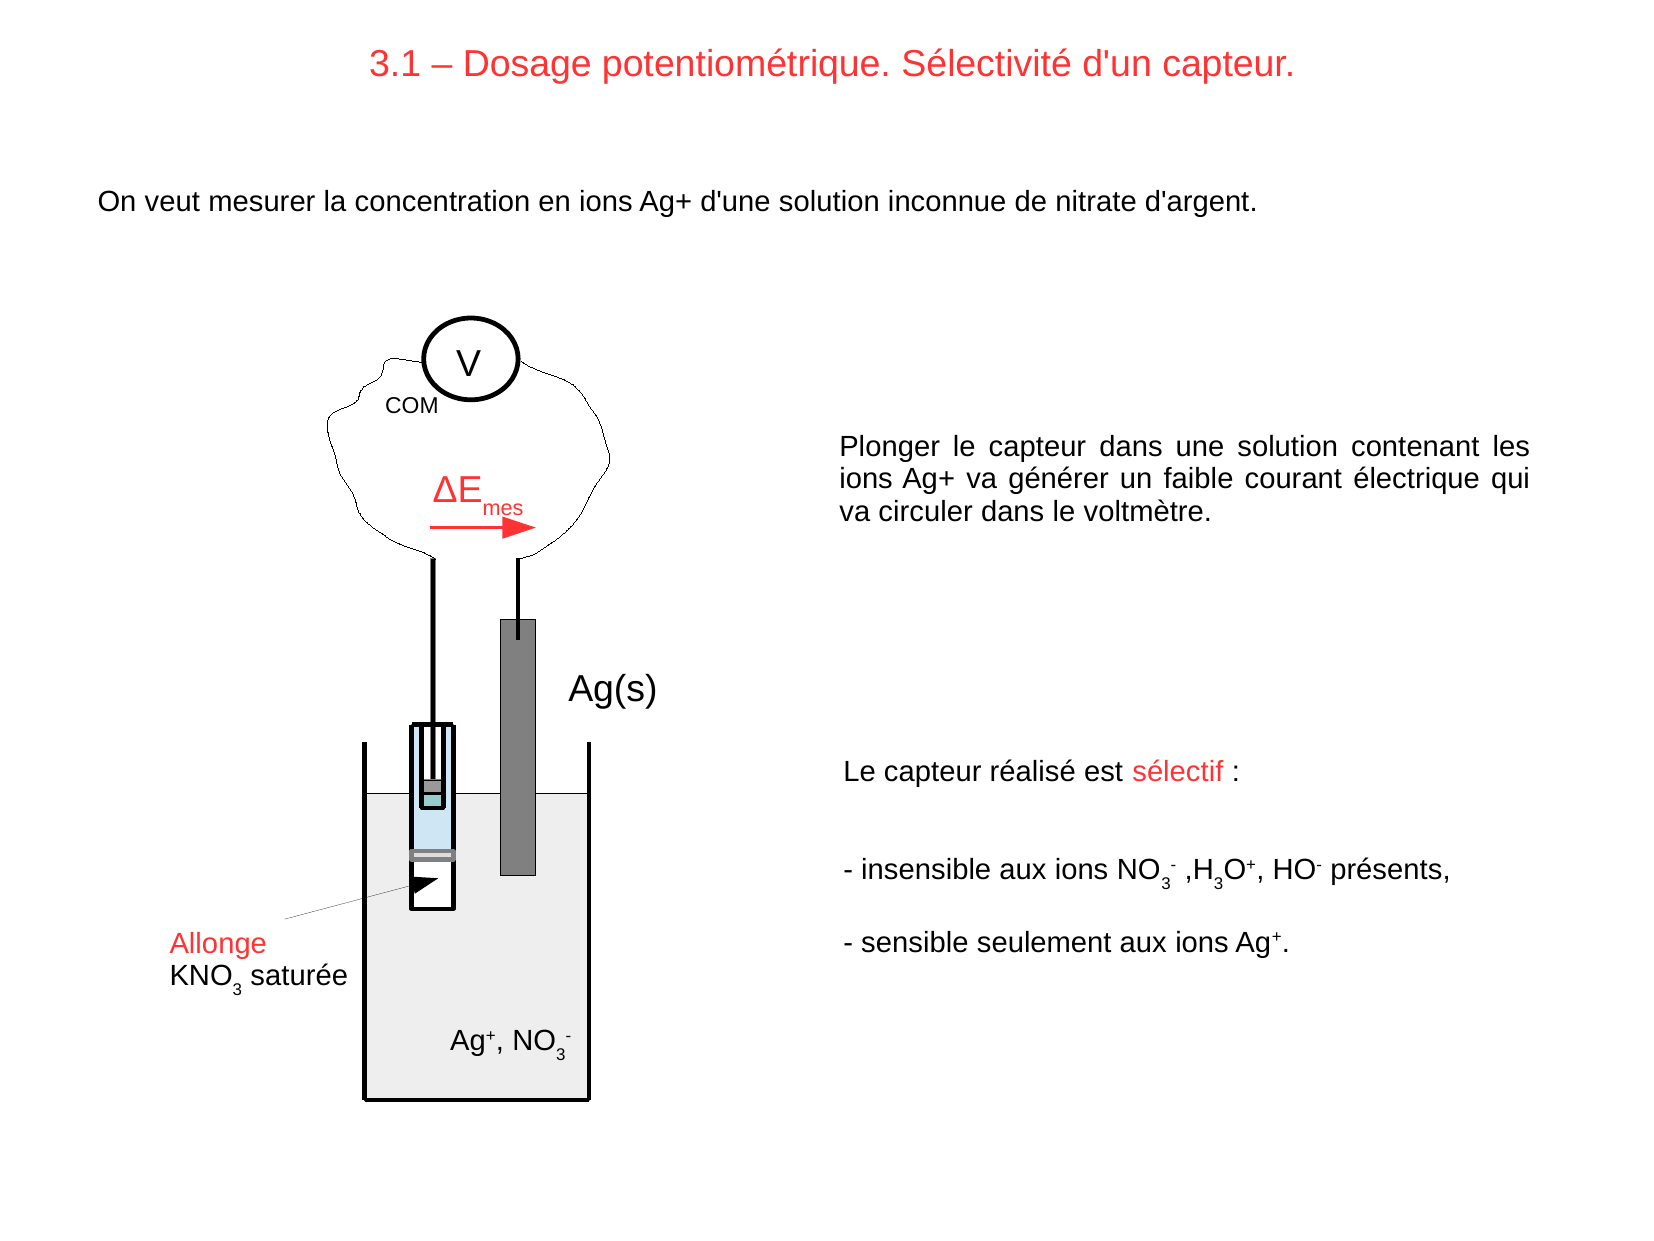

3.1 – Dosage potentiométrique. Sélectivité d'un capteur.
On veut mesurer la concentration en ions Ag+ d'une solution inconnue de nitrate d'argent.
V
COM
Plonger le capteur dans une solution contenant les ions Ag+ va générer un faible courant électrique qui va circuler dans le voltmètre.
ΔEmes
Ag(s)
Le capteur réalisé est sélectif :
- insensible aux ions NO3- ,H3O+, HO- présents,
- sensible seulement aux ions Ag+.
Allonge
KNO3 saturée
Ag+, NO3-